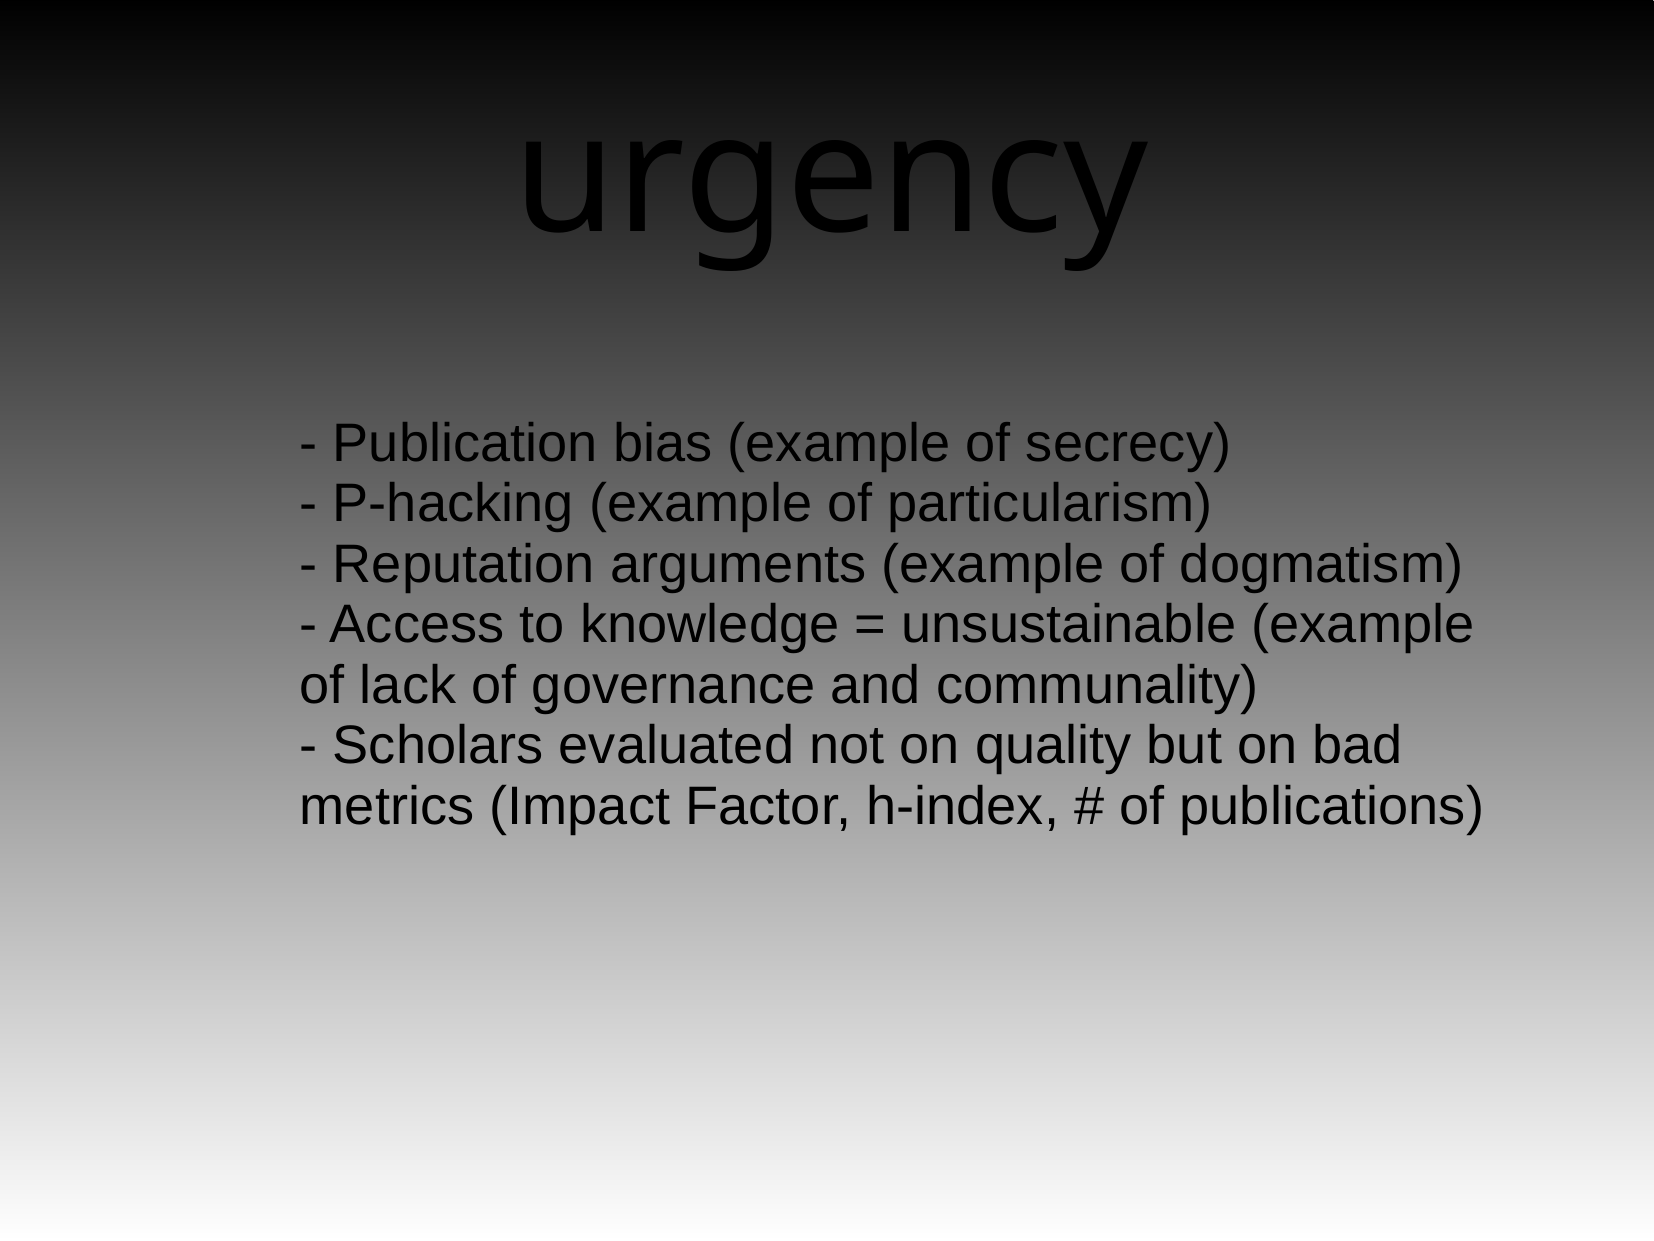

# urgency
- Publication bias (example of secrecy)
- P-hacking (example of particularism)
- Reputation arguments (example of dogmatism)
- Access to knowledge = unsustainable (example of lack of governance and communality)
- Scholars evaluated not on quality but on bad metrics (Impact Factor, h-index, # of publications)